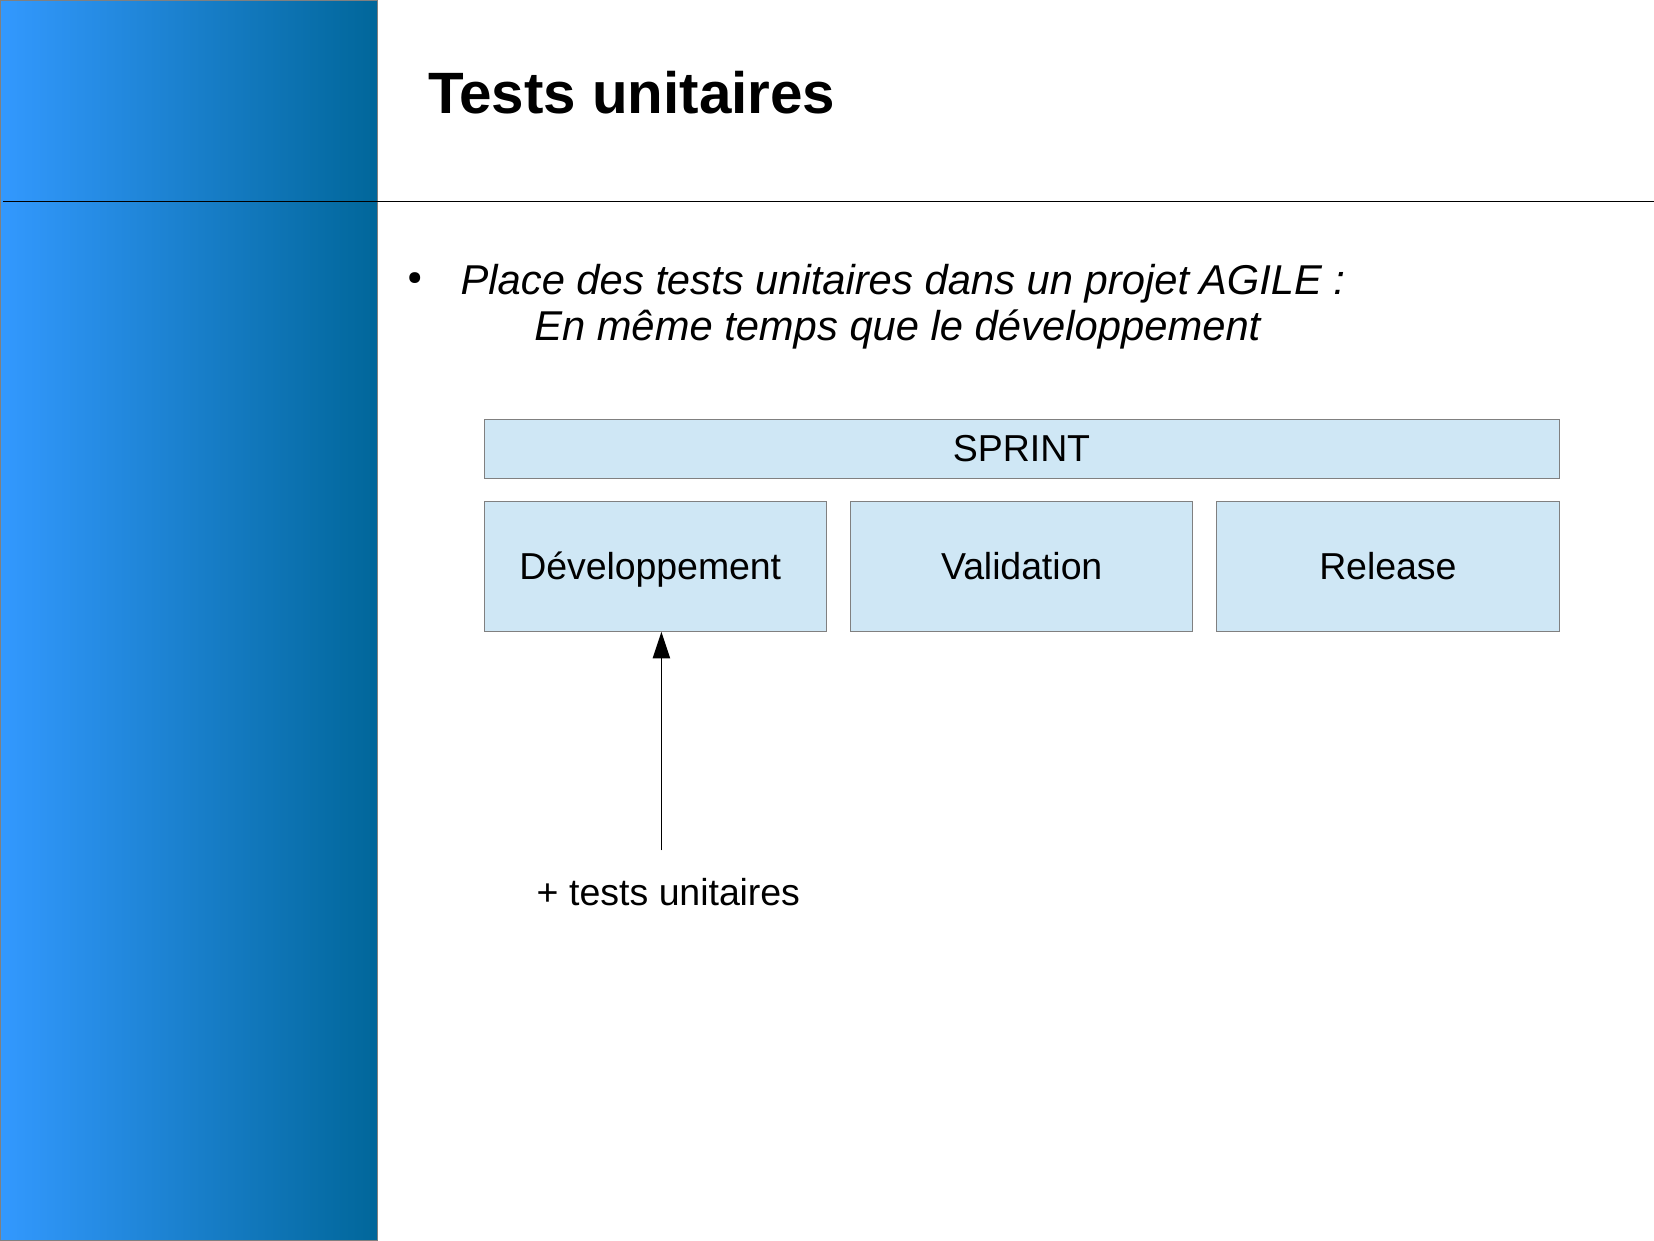

Tests unitaires
# Place des tests unitaires dans un projet AGILE : En même temps que le développement
SPRINT
Développement
Validation
Release
+ tests unitaires